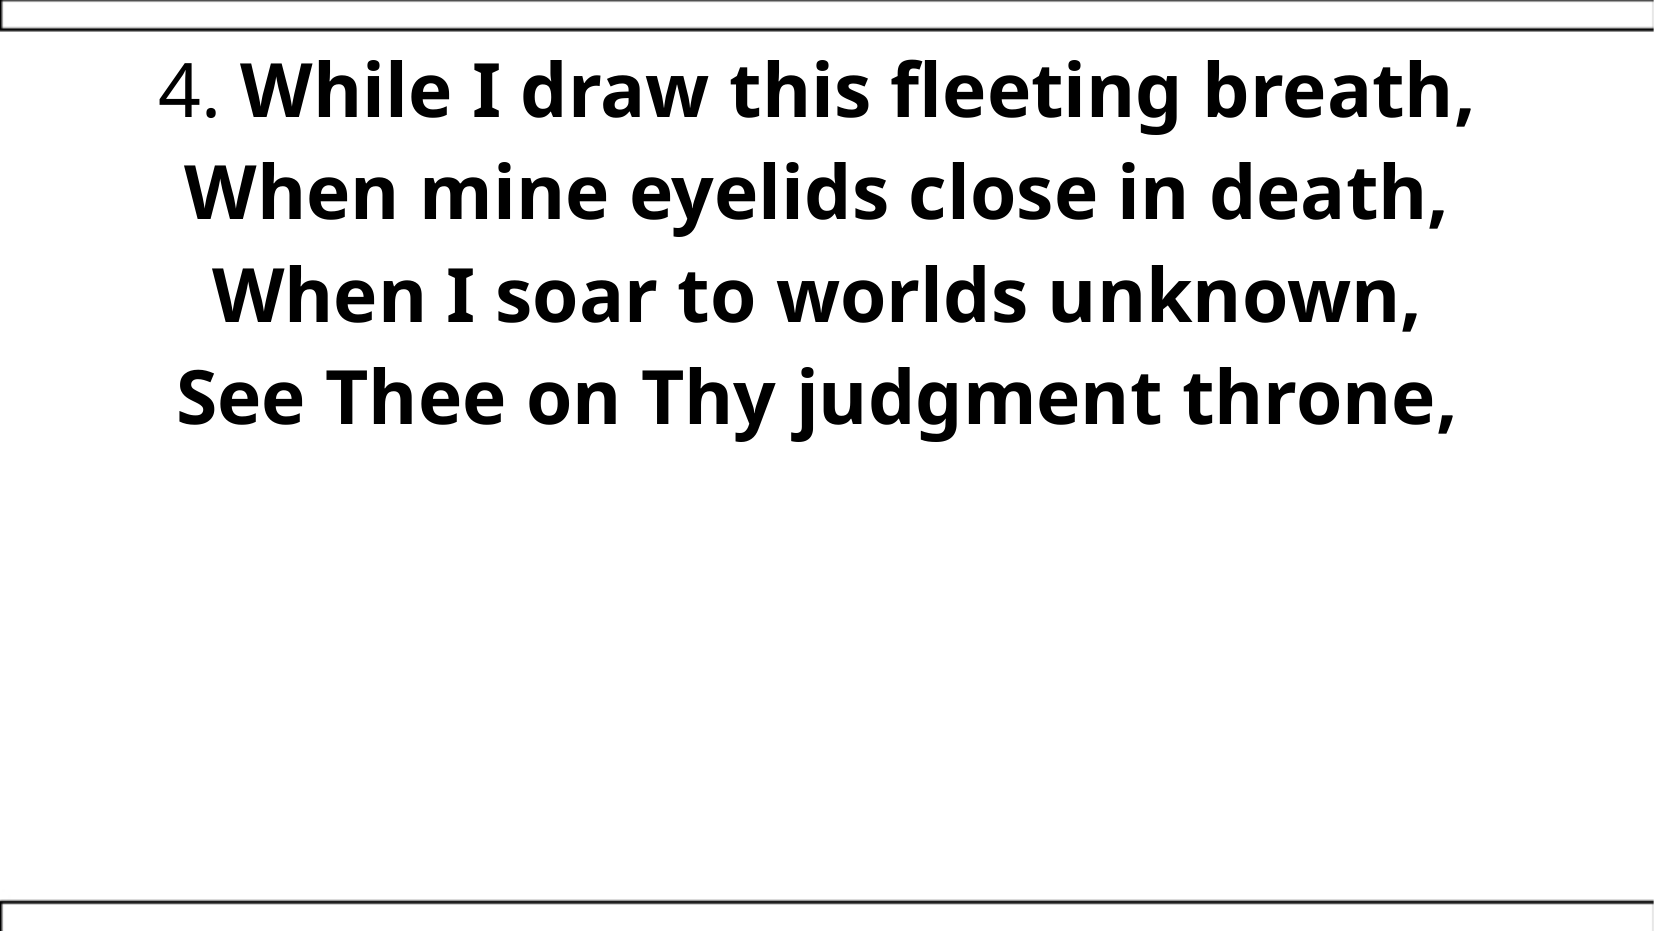

4. While I draw this fleeting breath,
When mine eyelids close in death,
When I soar to worlds unknown,
See Thee on Thy judgment throne,